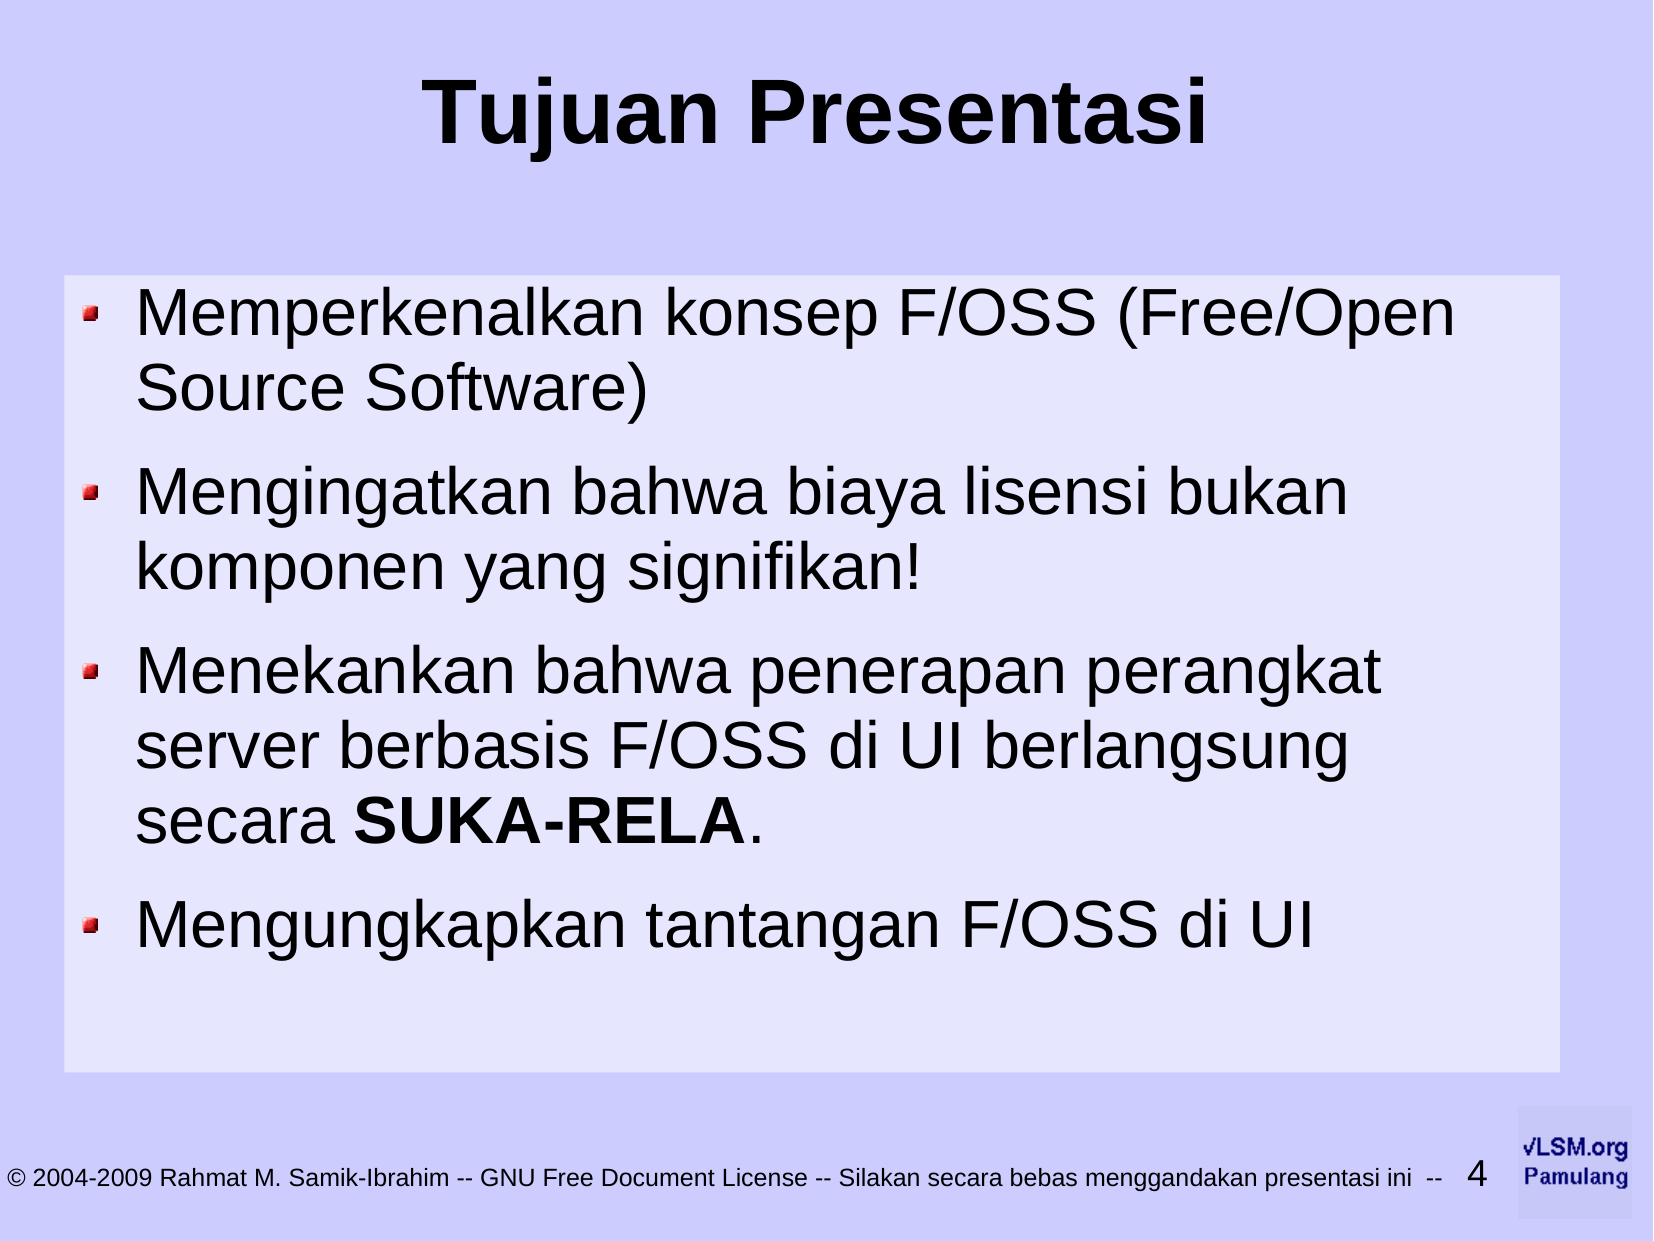

# Tujuan Presentasi
Memperkenalkan konsep F/OSS (Free/Open Source Software)
Mengingatkan bahwa biaya lisensi bukan komponen yang signifikan!
Menekankan bahwa penerapan perangkat server berbasis F/OSS di UI berlangsung secara SUKA-RELA.
Mengungkapkan tantangan F/OSS di UI